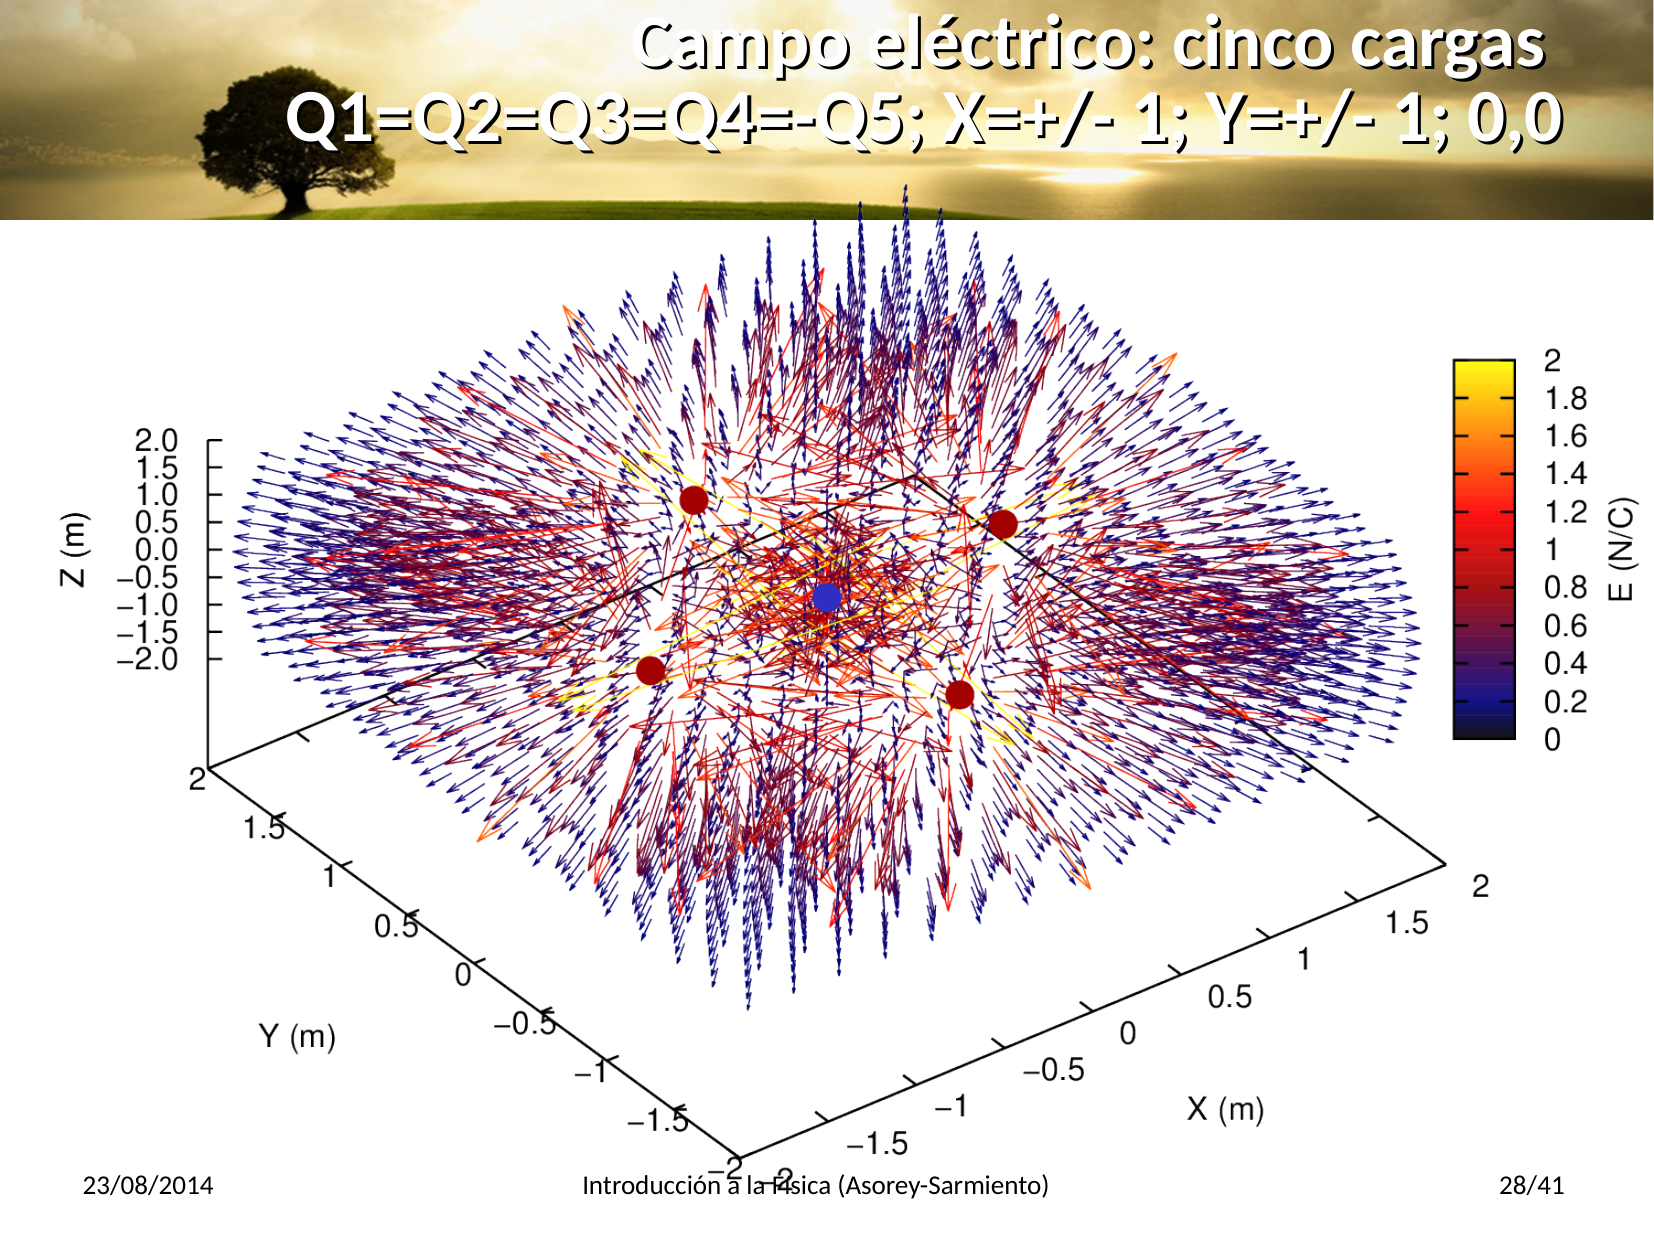

# Campo eléctrico: cinco cargas Q1=Q2=Q3=Q4=-Q5; X=+/- 1; Y=+/- 1; 0,0
23/08/2014
Introducción a la Física (Asorey-Sarmiento)
28